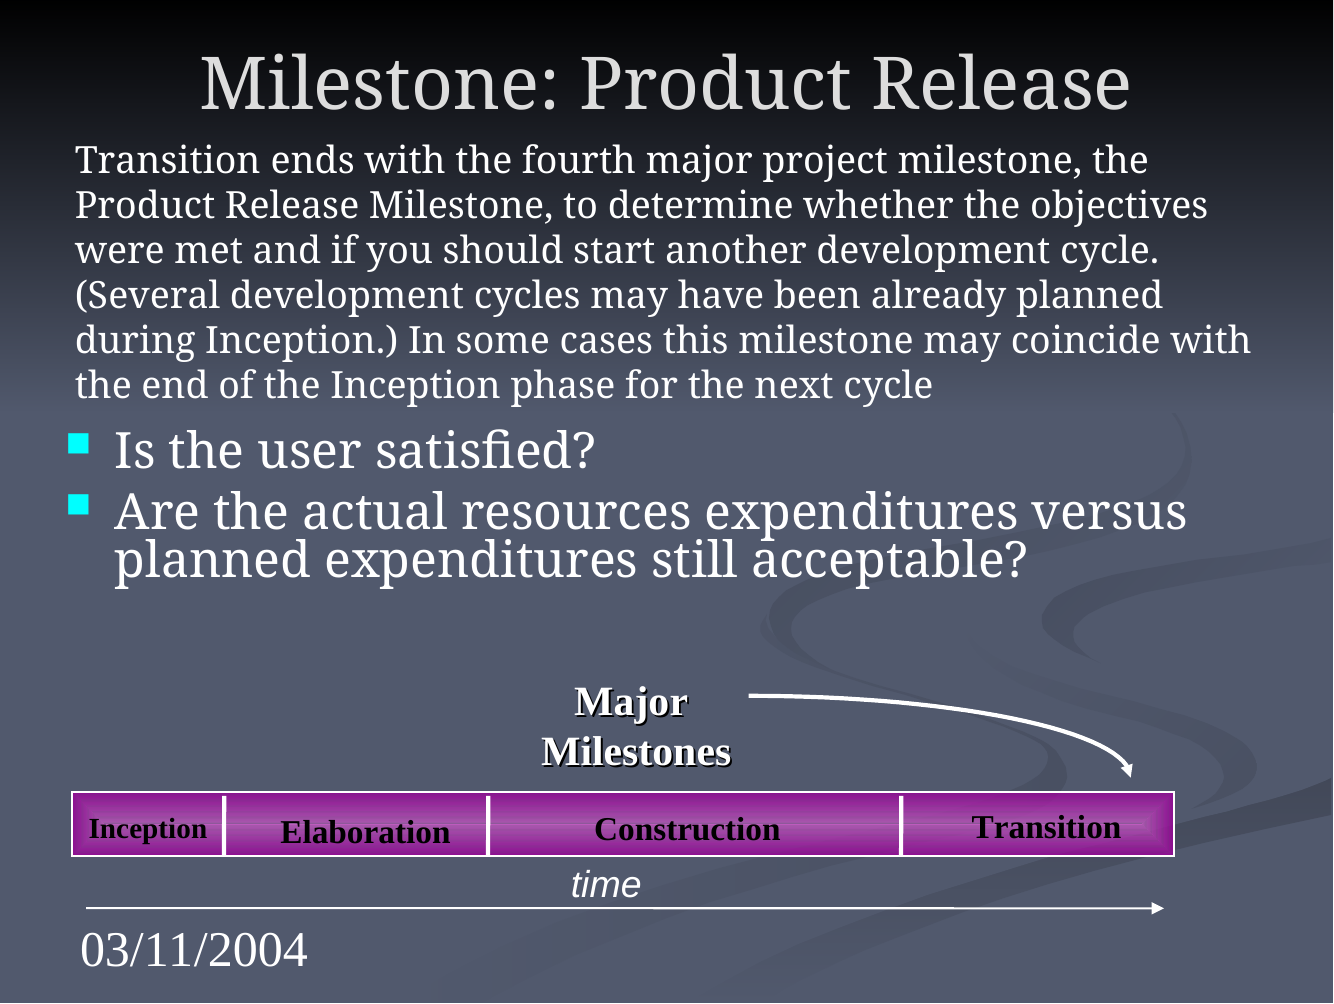

# Milestone: Product Release
Transition ends with the fourth major project milestone, the Product Release Milestone, to determine whether the objectives were met and if you should start another development cycle. (Several development cycles may have been already planned during Inception.) In some cases this milestone may coincide with the end of the Inception phase for the next cycle
Is the user satisfied?
Are the actual resources expenditures versus planned expenditures still acceptable?
Major
Milestones
Transition
Construction
Inception
Elaboration
time
03/11/2004